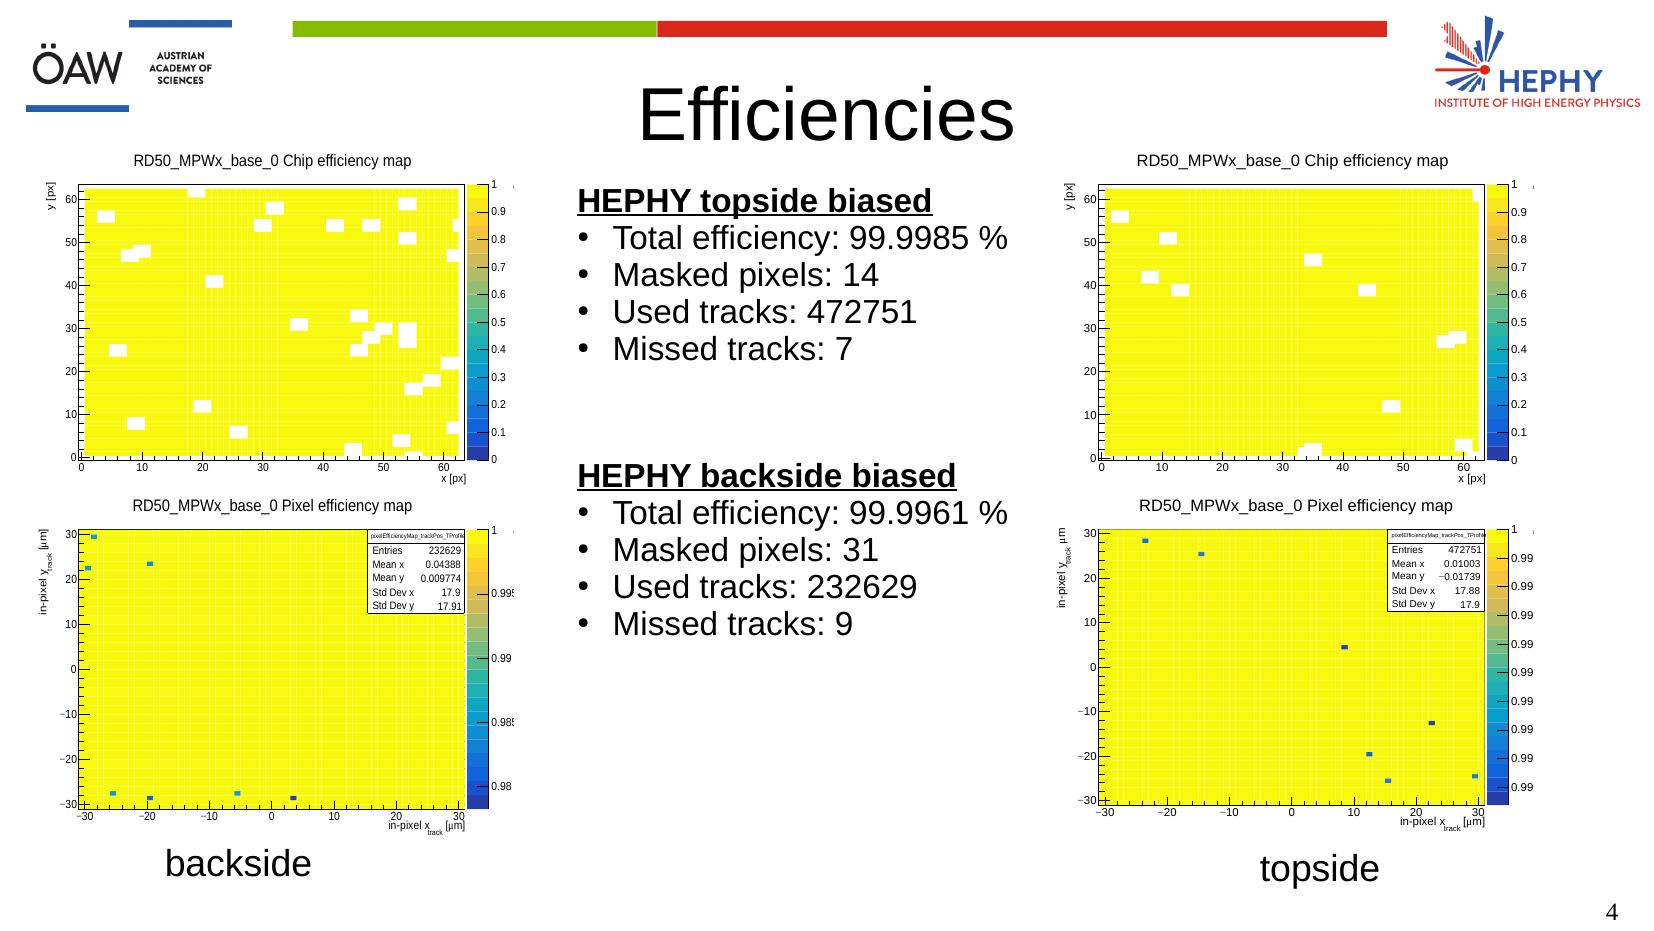

# Efficiencies
HEPHY topside biased
Total efficiency: 99.9985 %
Masked pixels: 14
Used tracks: 472751
Missed tracks: 7
HEPHY backside biased
Total efficiency: 99.9961 %
Masked pixels: 31
Used tracks: 232629
Missed tracks: 9
backside
topside